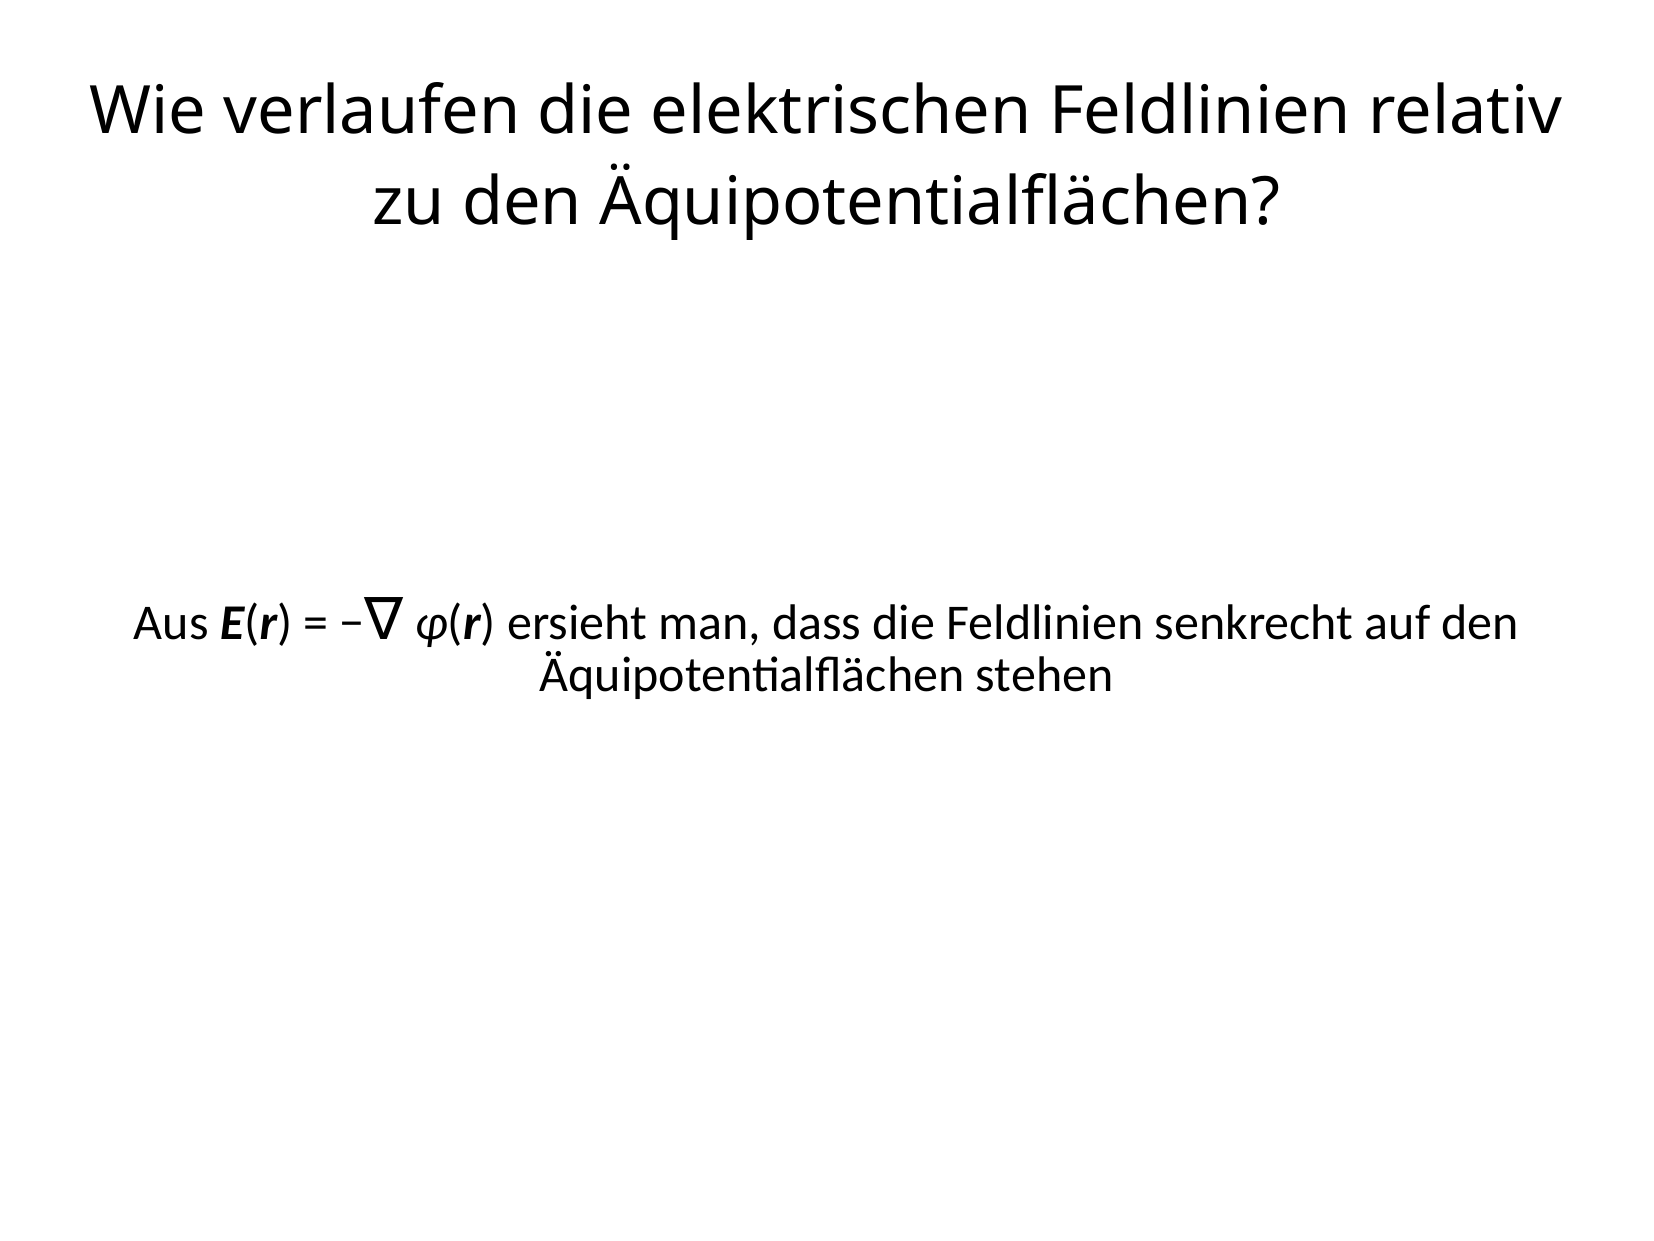

# Wie verlaufen die elektrischen Feldlinien relativ zu den Äquipotentialflächen?
Aus E(r) = −∇ φ(r) ersieht man, dass die Feldlinien senkrecht auf den Äquipotentialflächen stehen